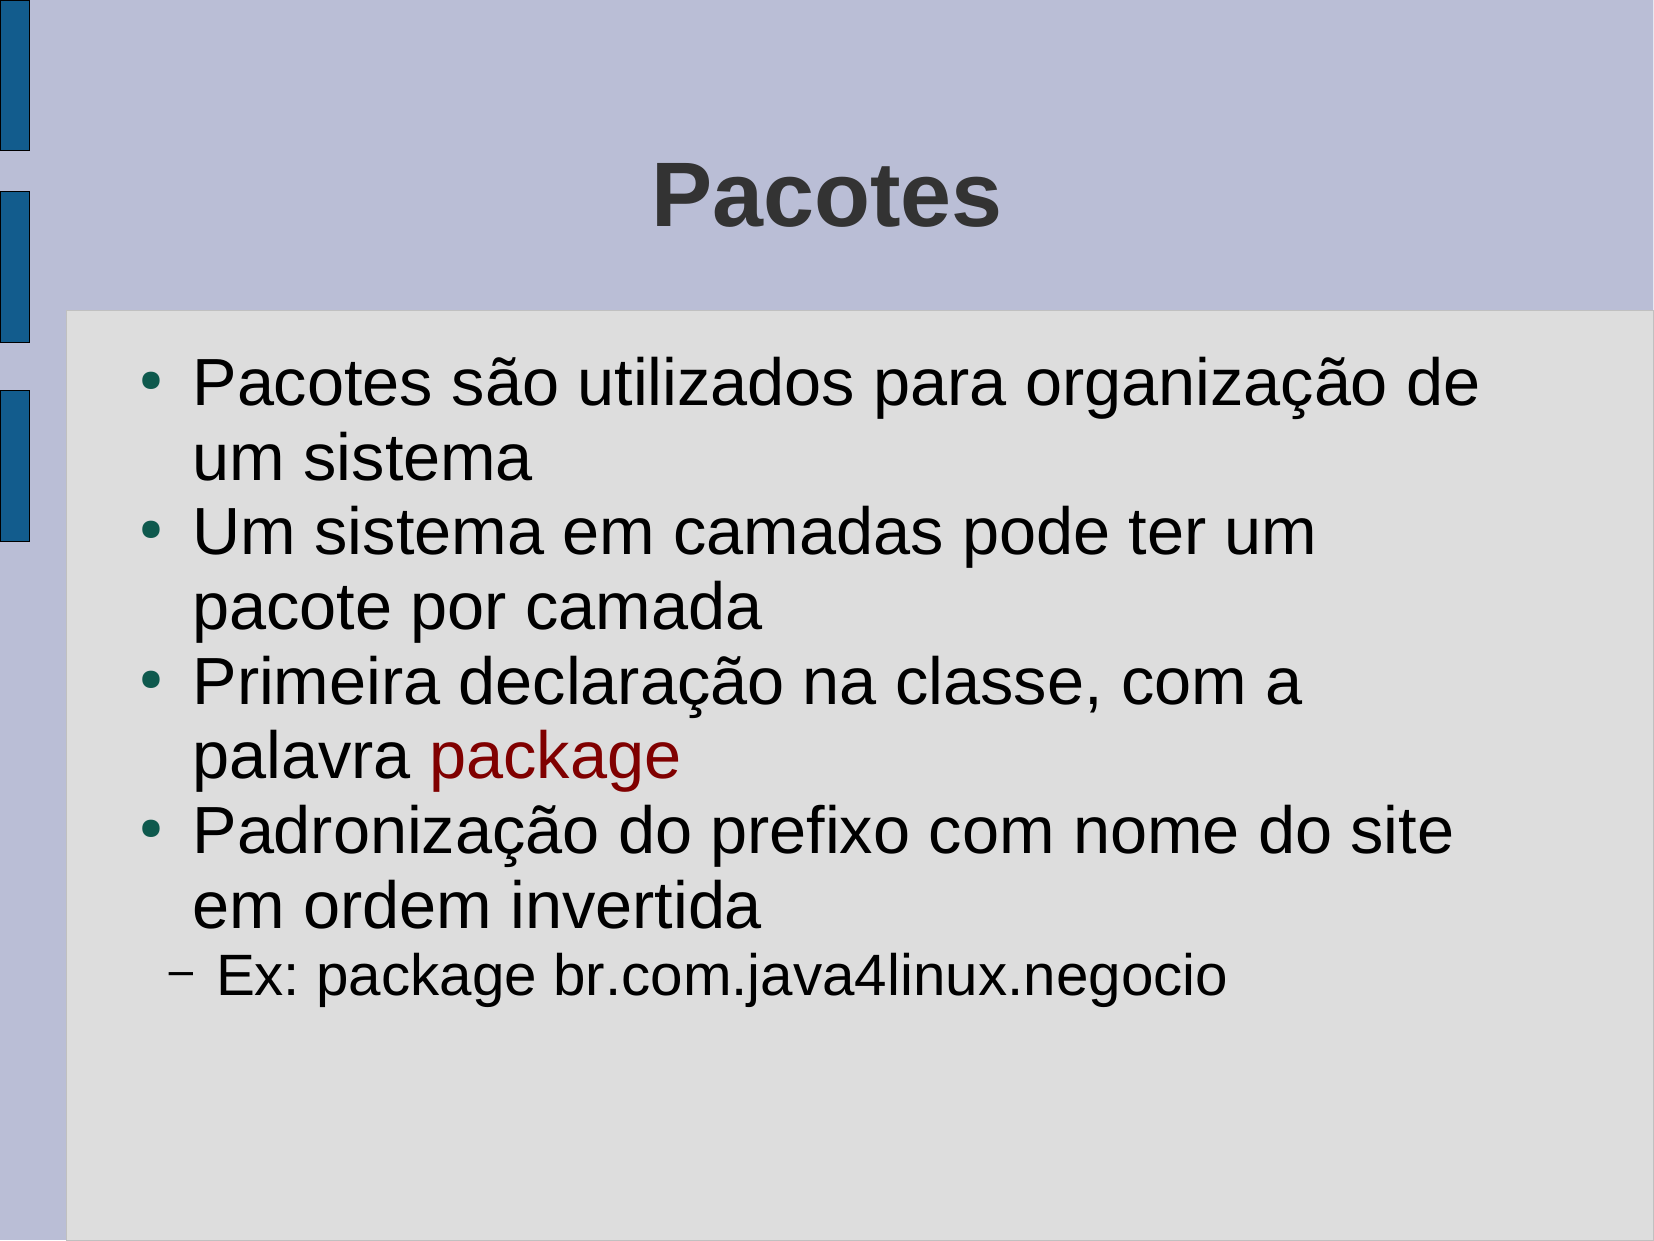

# Pacotes
Pacotes são utilizados para organização de um sistema
Um sistema em camadas pode ter um pacote por camada
Primeira declaração na classe, com a palavra package
Padronização do prefixo com nome do site em ordem invertida
Ex: package br.com.java4linux.negocio